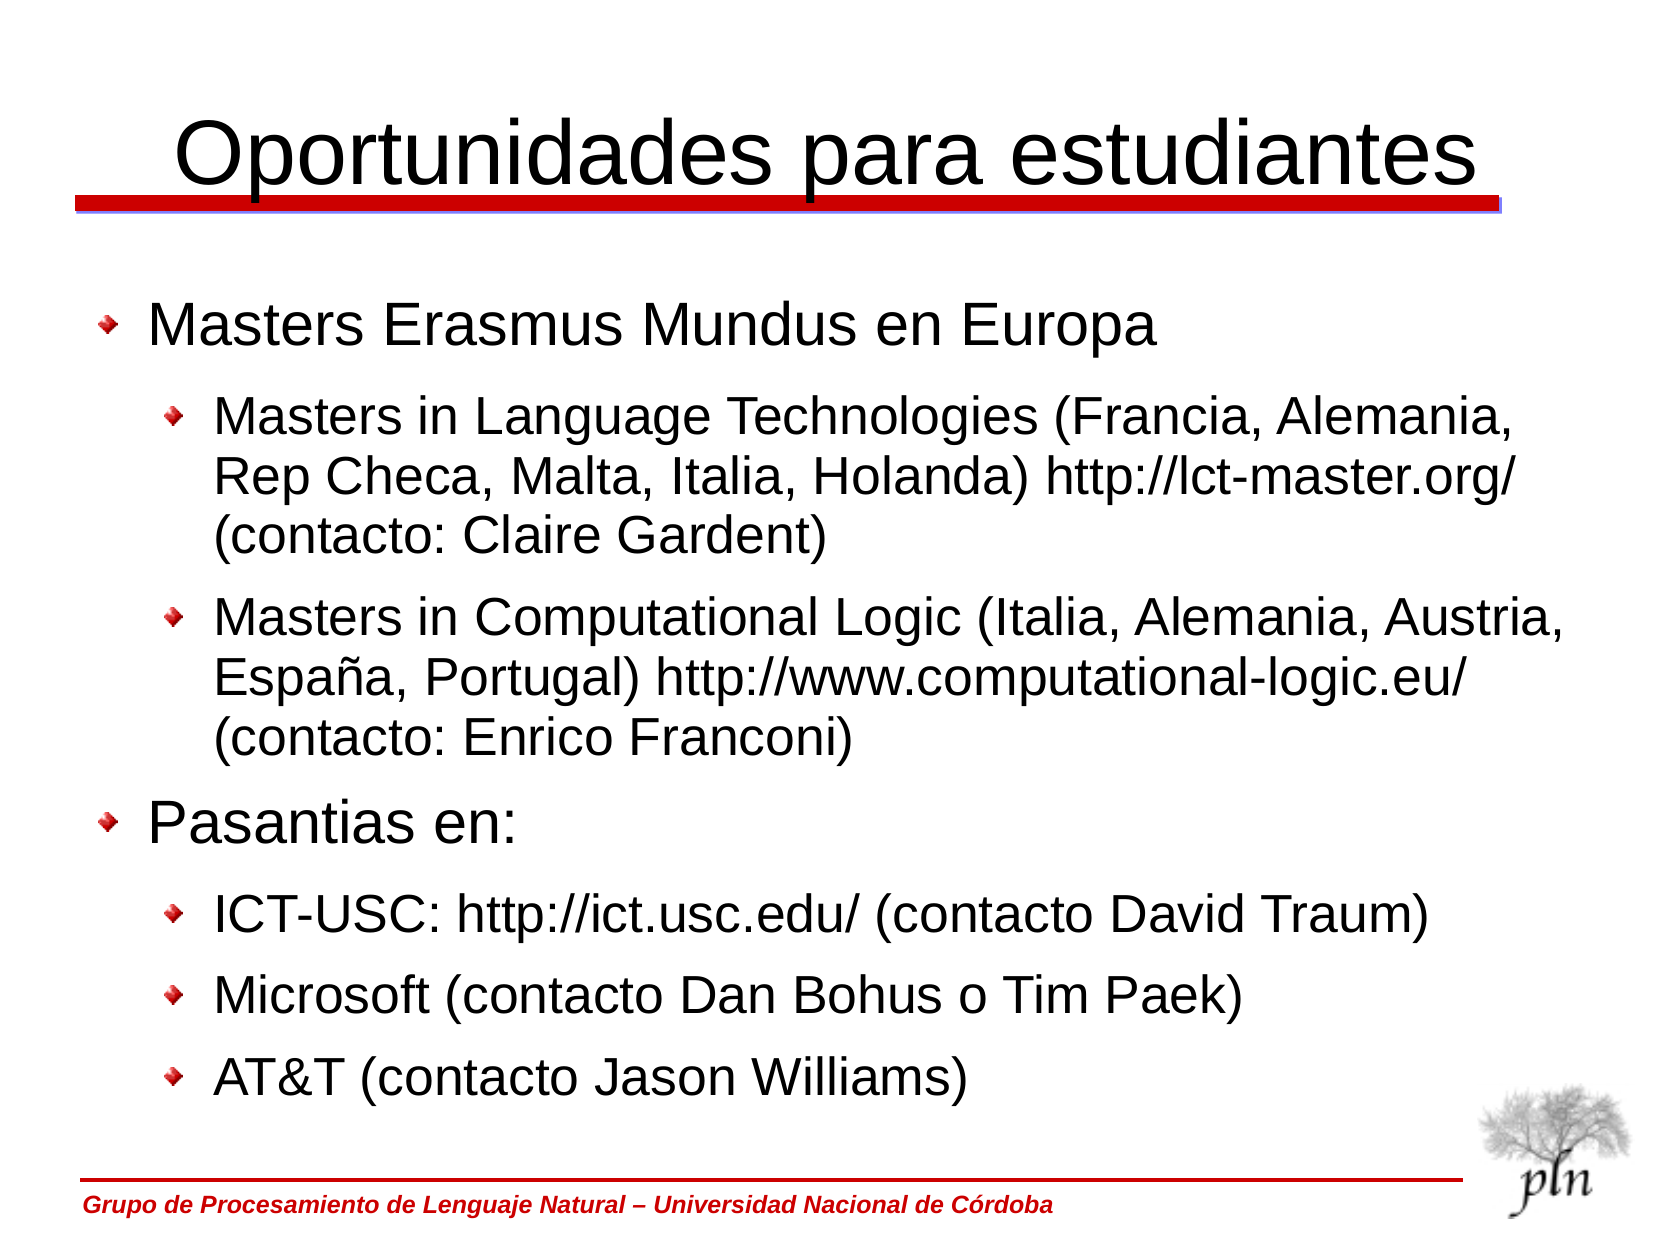

# Oportunidades para estudiantes
Masters Erasmus Mundus en Europa
Masters in Language Technologies (Francia, Alemania, Rep Checa, Malta, Italia, Holanda) http://lct-master.org/ (contacto: Claire Gardent)
Masters in Computational Logic (Italia, Alemania, Austria, España, Portugal) http://www.computational-logic.eu/ (contacto: Enrico Franconi)
Pasantias en:
ICT-USC: http://ict.usc.edu/ (contacto David Traum)
Microsoft (contacto Dan Bohus o Tim Paek)
AT&T (contacto Jason Williams)